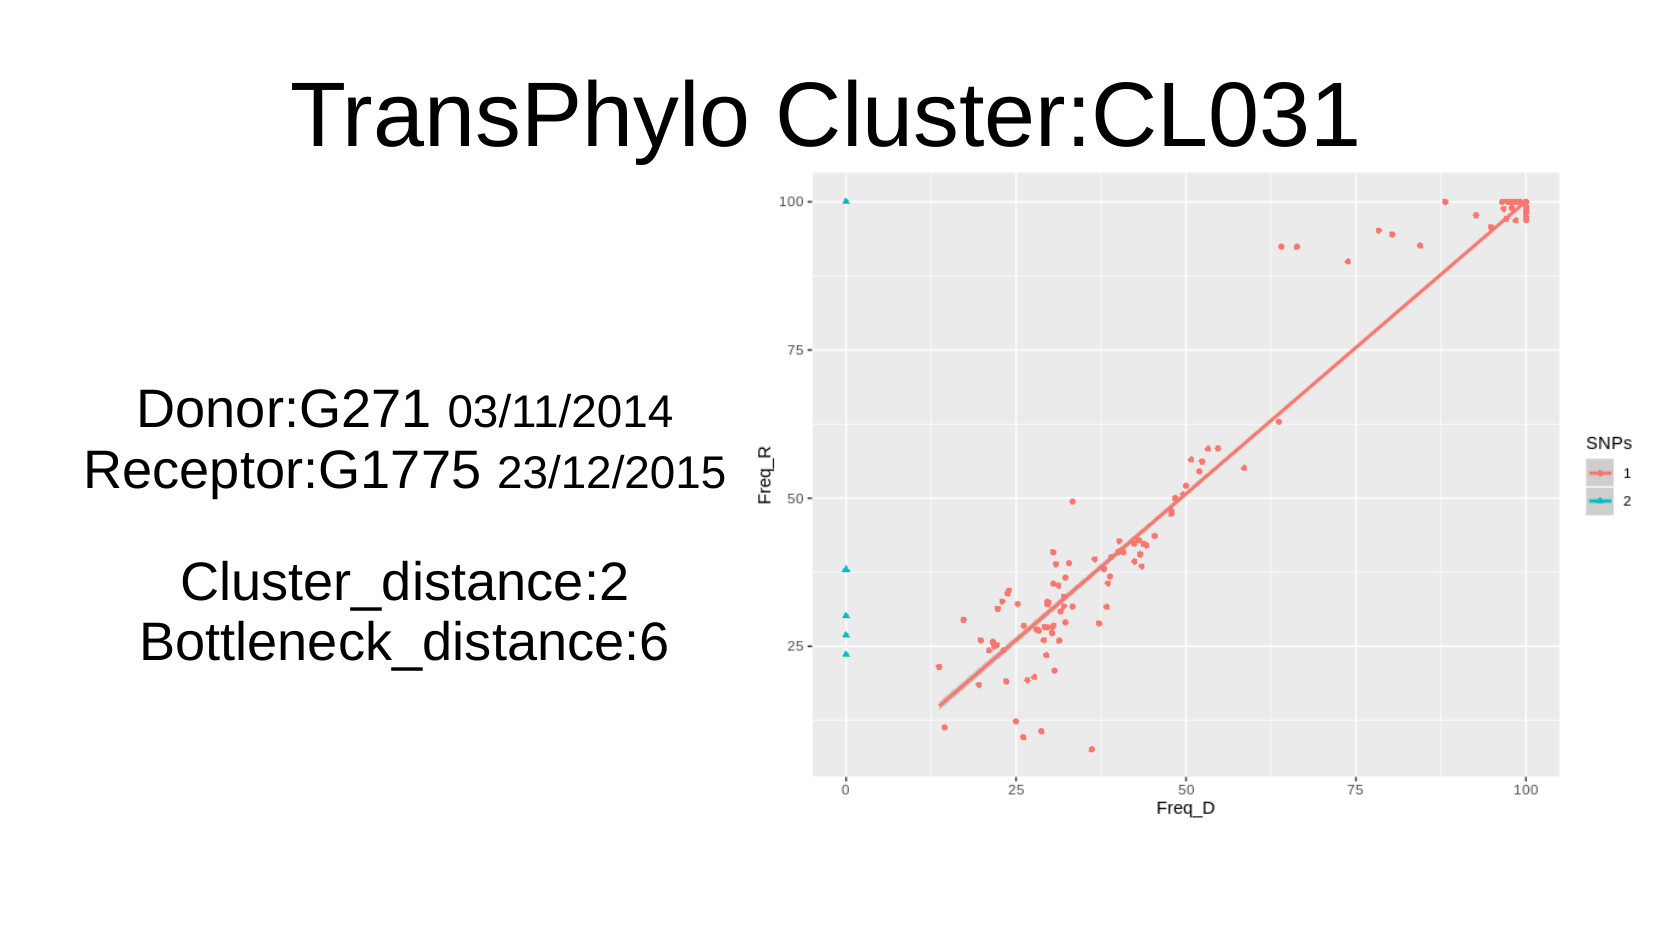

# TransPhylo Cluster:CL031
Donor:G271 03/11/2014
Receptor:G1775 23/12/2015
Cluster_distance:2
Bottleneck_distance:6